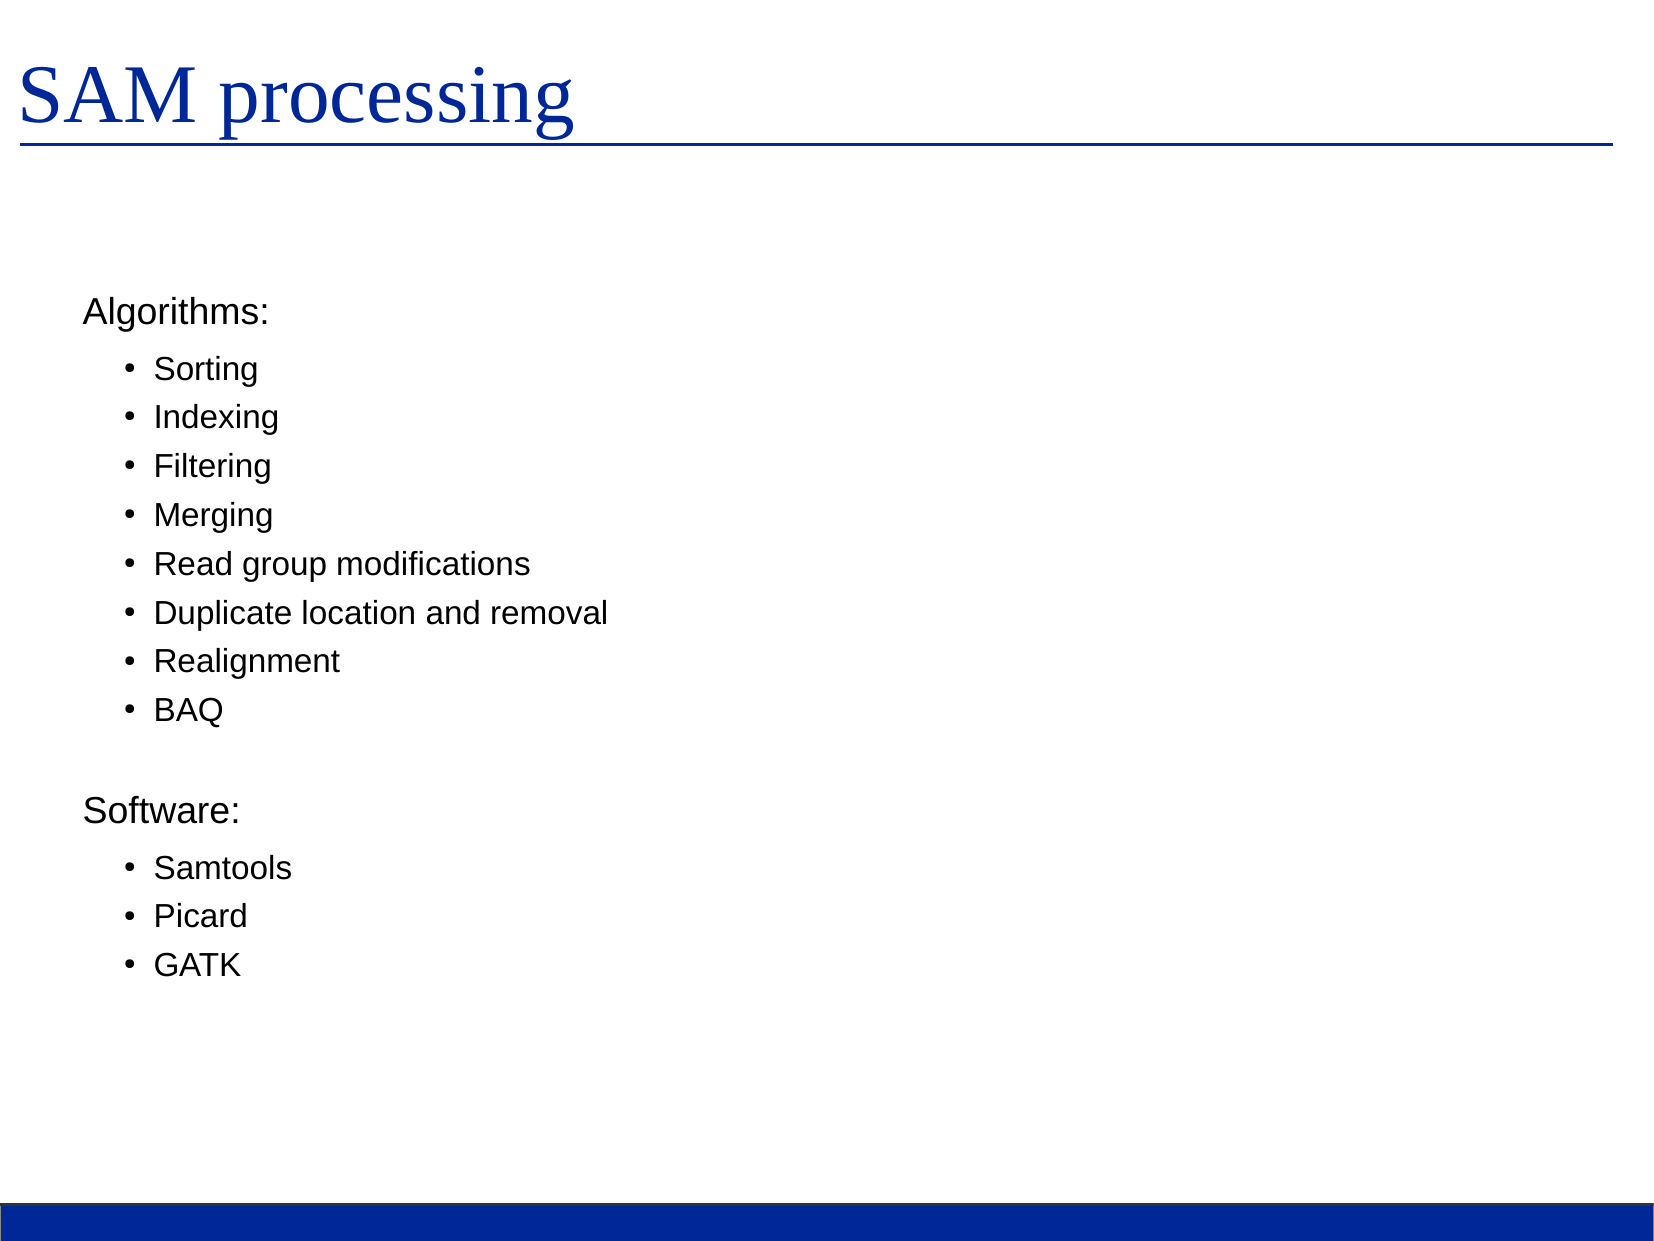

# SAM processing
Algorithms:
Sorting
Indexing
Filtering
Merging
Read group modifications
Duplicate location and removal
Realignment
BAQ
Software:
Samtools
Picard
GATK